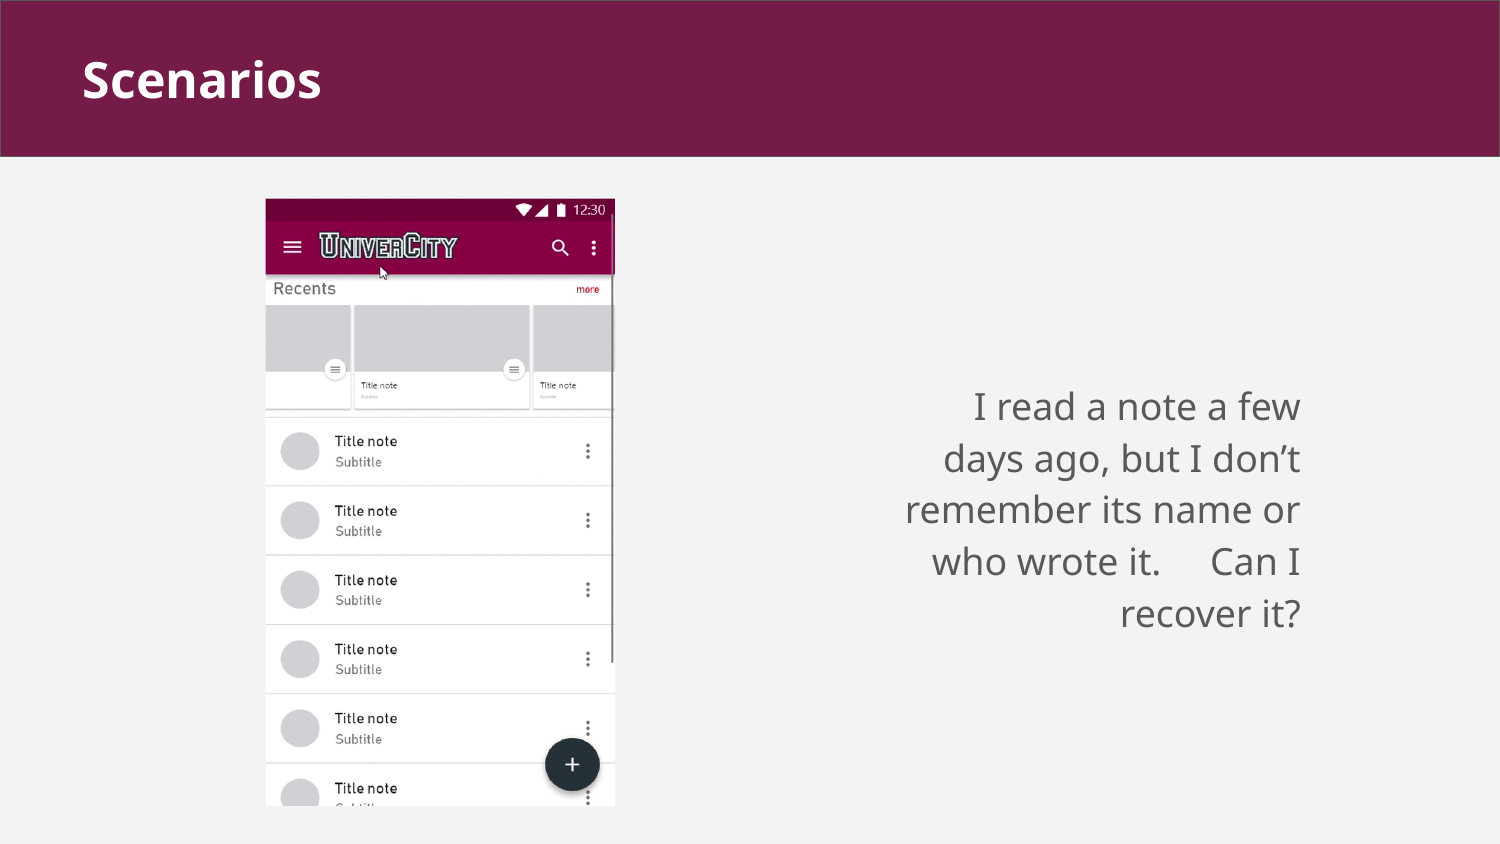

Scenarios
# I read a note a few days ago, but I don’t remember its name or who wrote it. Can I recover it?